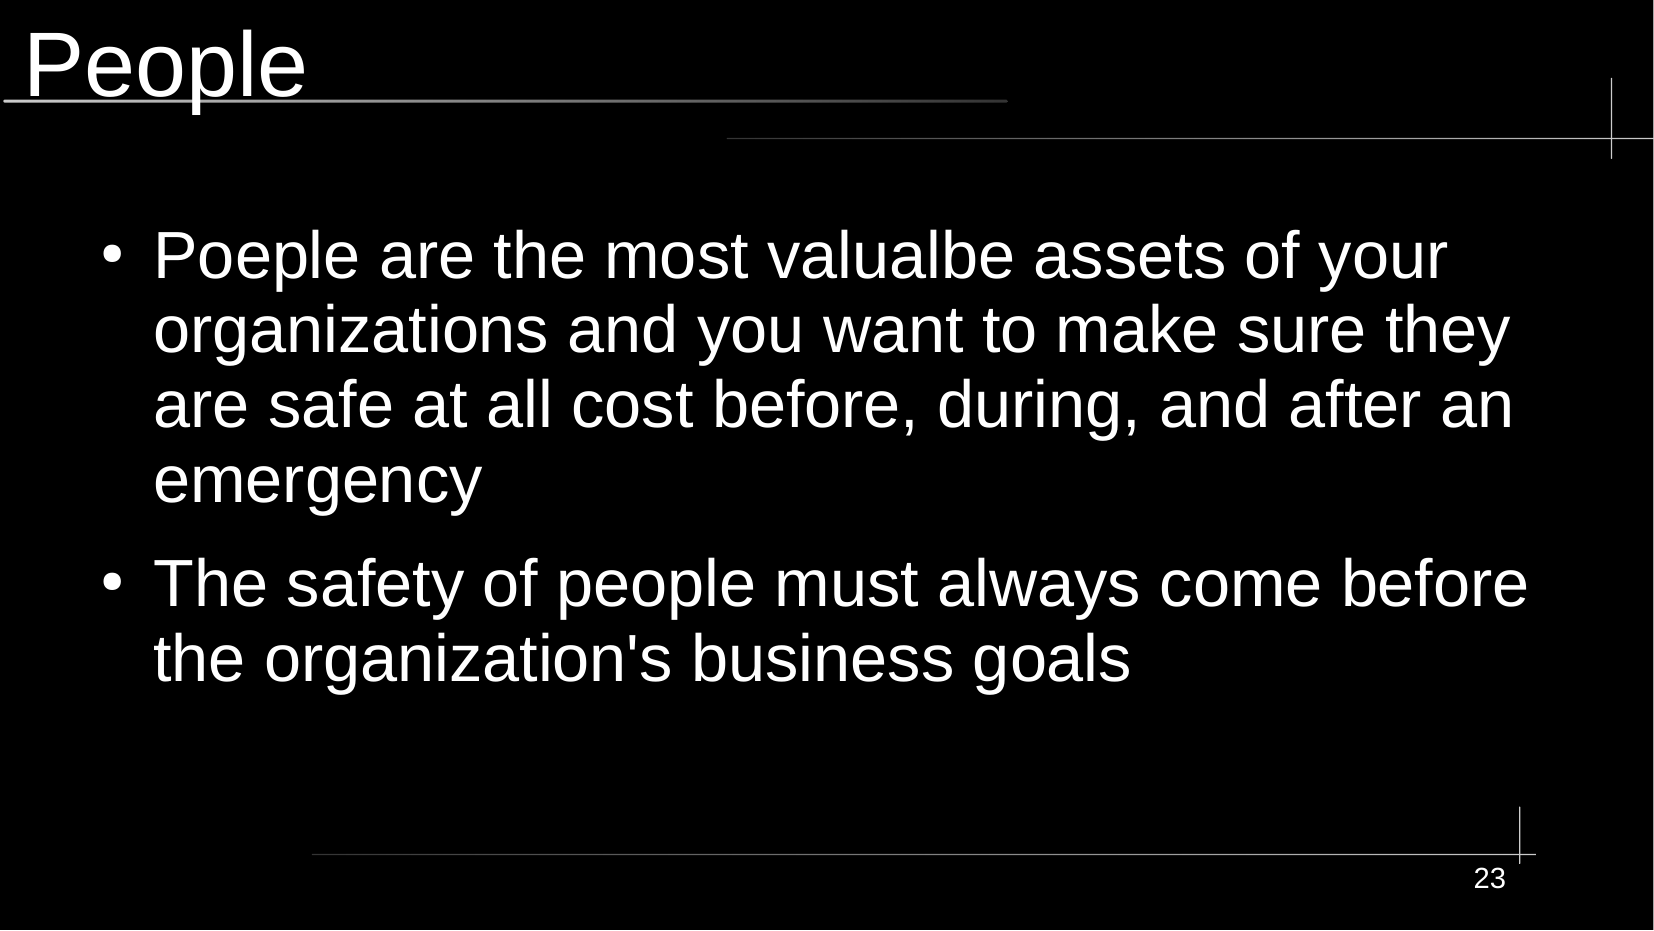

# People
Poeple are the most valualbe assets of your organizations and you want to make sure they are safe at all cost before, during, and after an emergency
The safety of people must always come before the organization's business goals
23